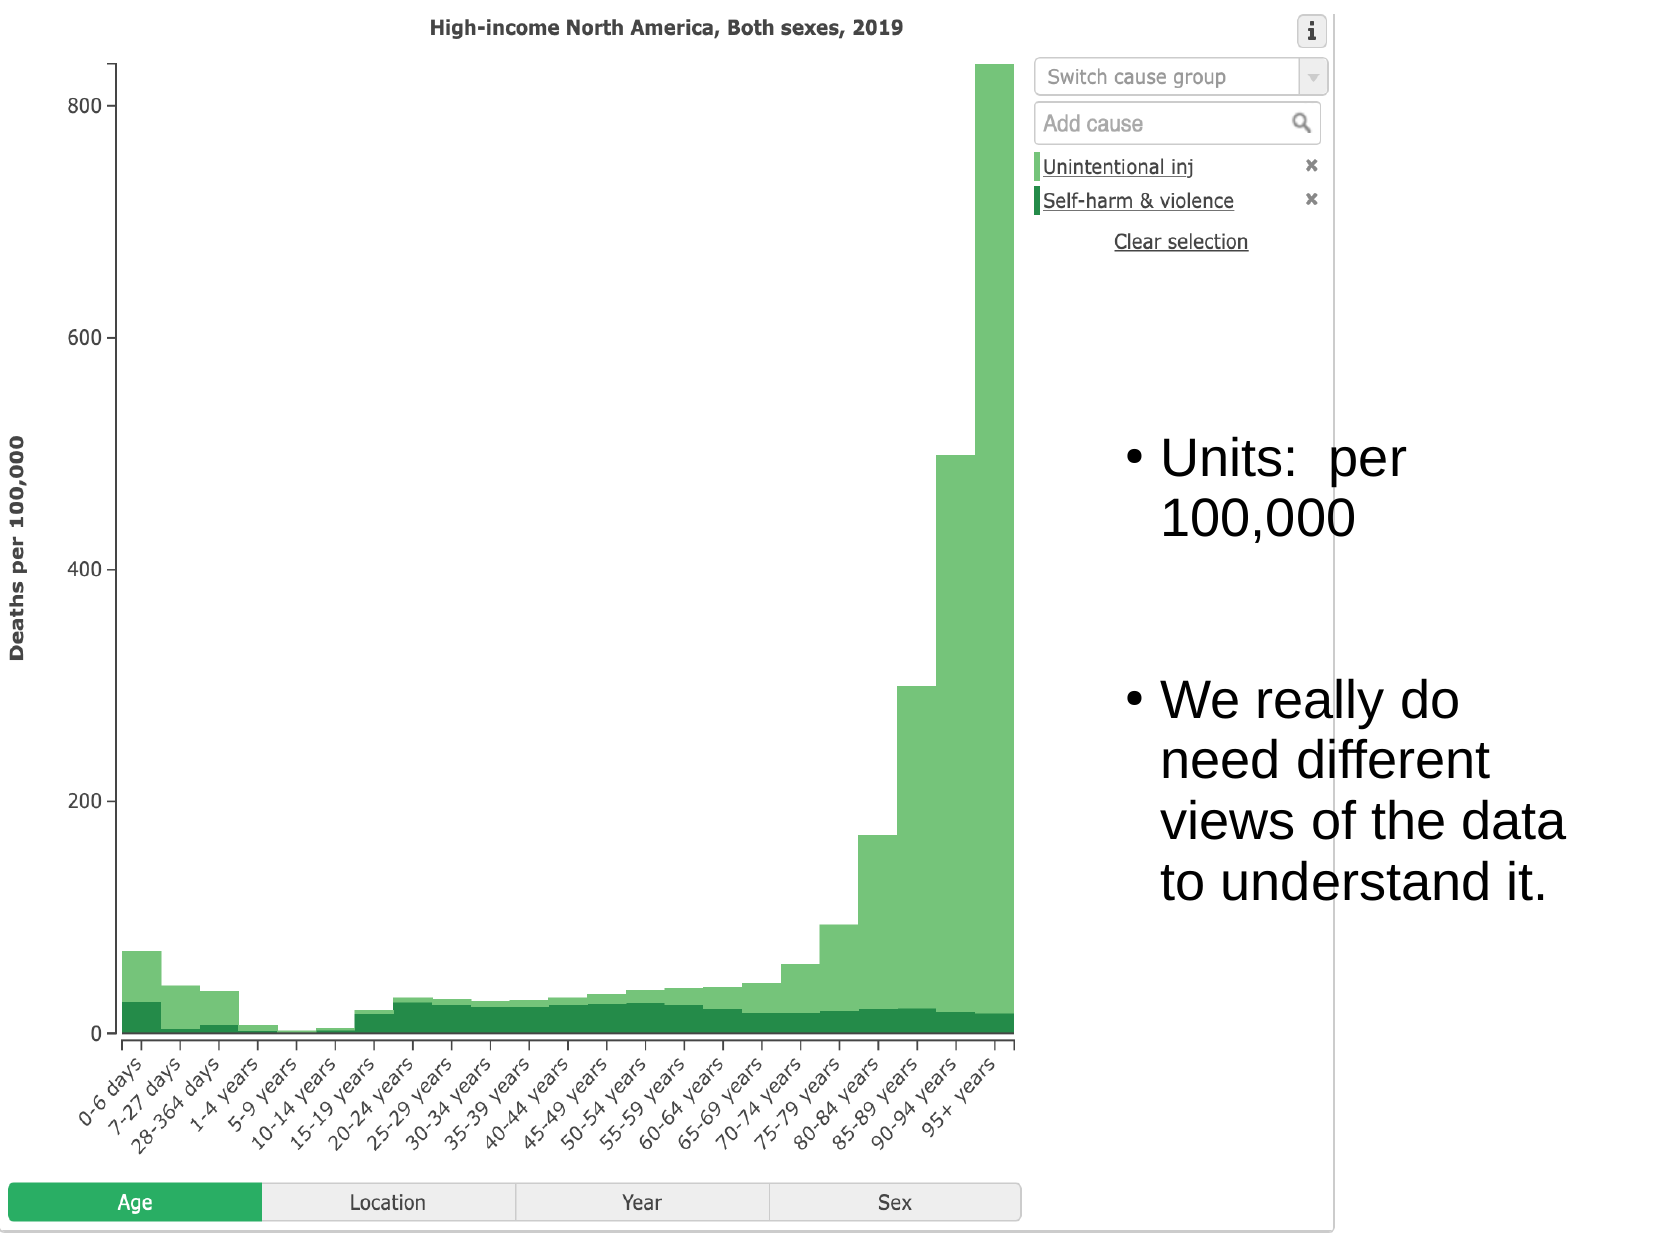

#
Units: per 100,000
We really do need different views of the data to understand it.